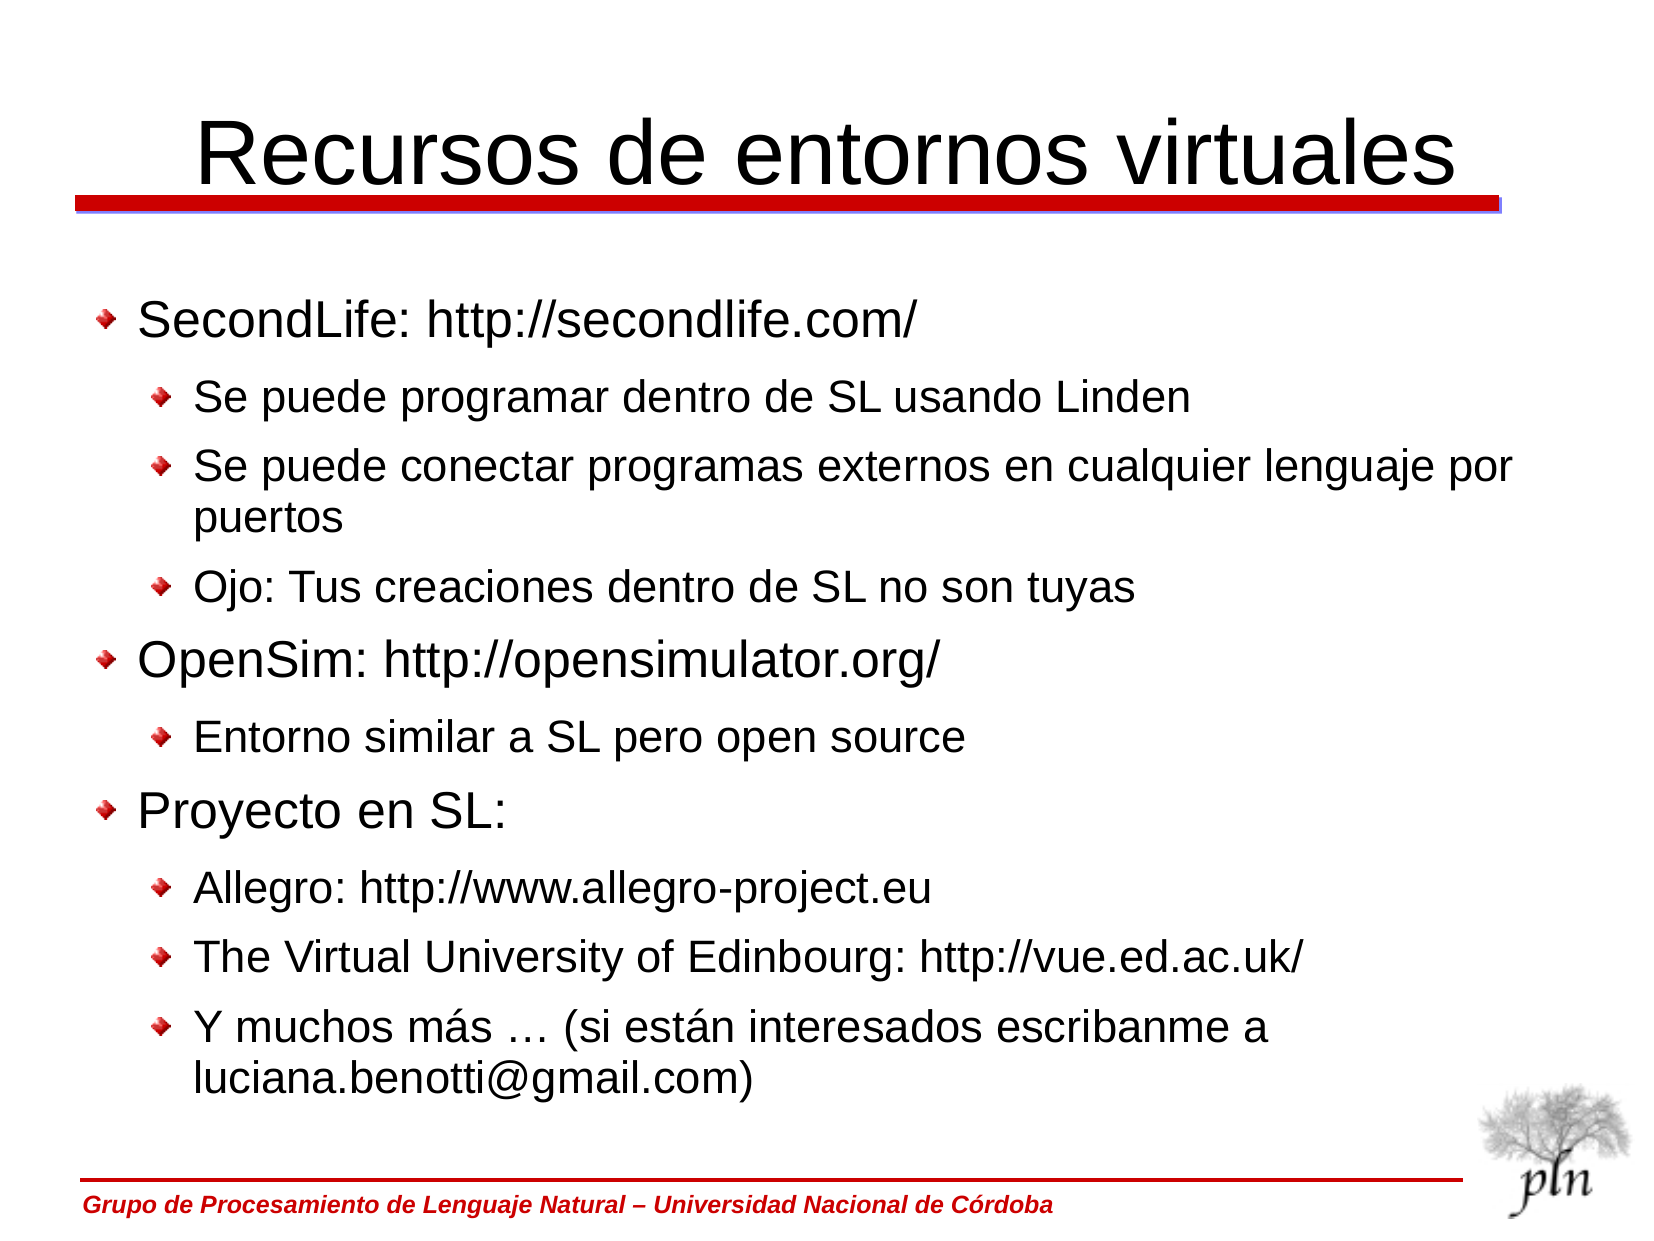

# Recursos de entornos virtuales
SecondLife: http://secondlife.com/
Se puede programar dentro de SL usando Linden
Se puede conectar programas externos en cualquier lenguaje por puertos
Ojo: Tus creaciones dentro de SL no son tuyas
OpenSim: http://opensimulator.org/
Entorno similar a SL pero open source
Proyecto en SL:
Allegro: http://www.allegro-project.eu
The Virtual University of Edinbourg: http://vue.ed.ac.uk/
Y muchos más … (si están interesados escribanme a luciana.benotti@gmail.com)